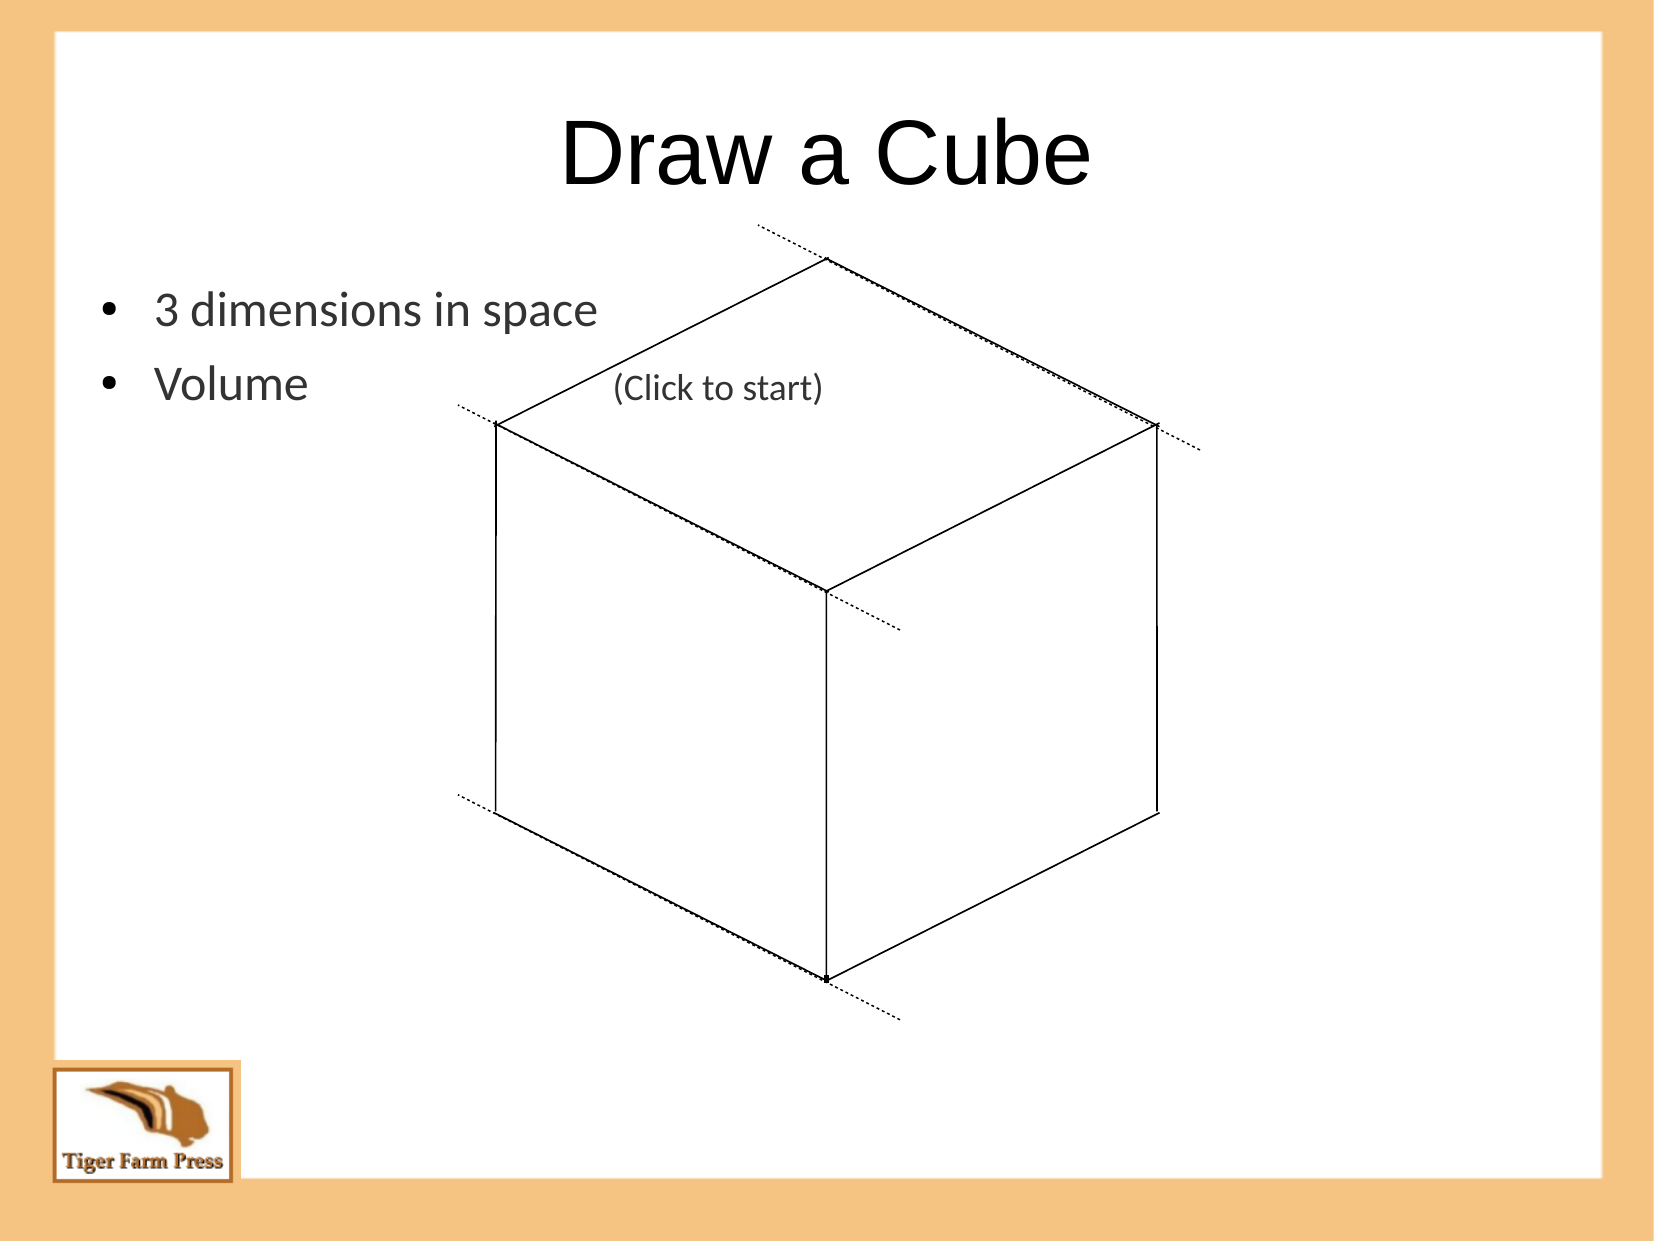

# Draw a Cube
3 dimensions in space
Volume (Click to start)